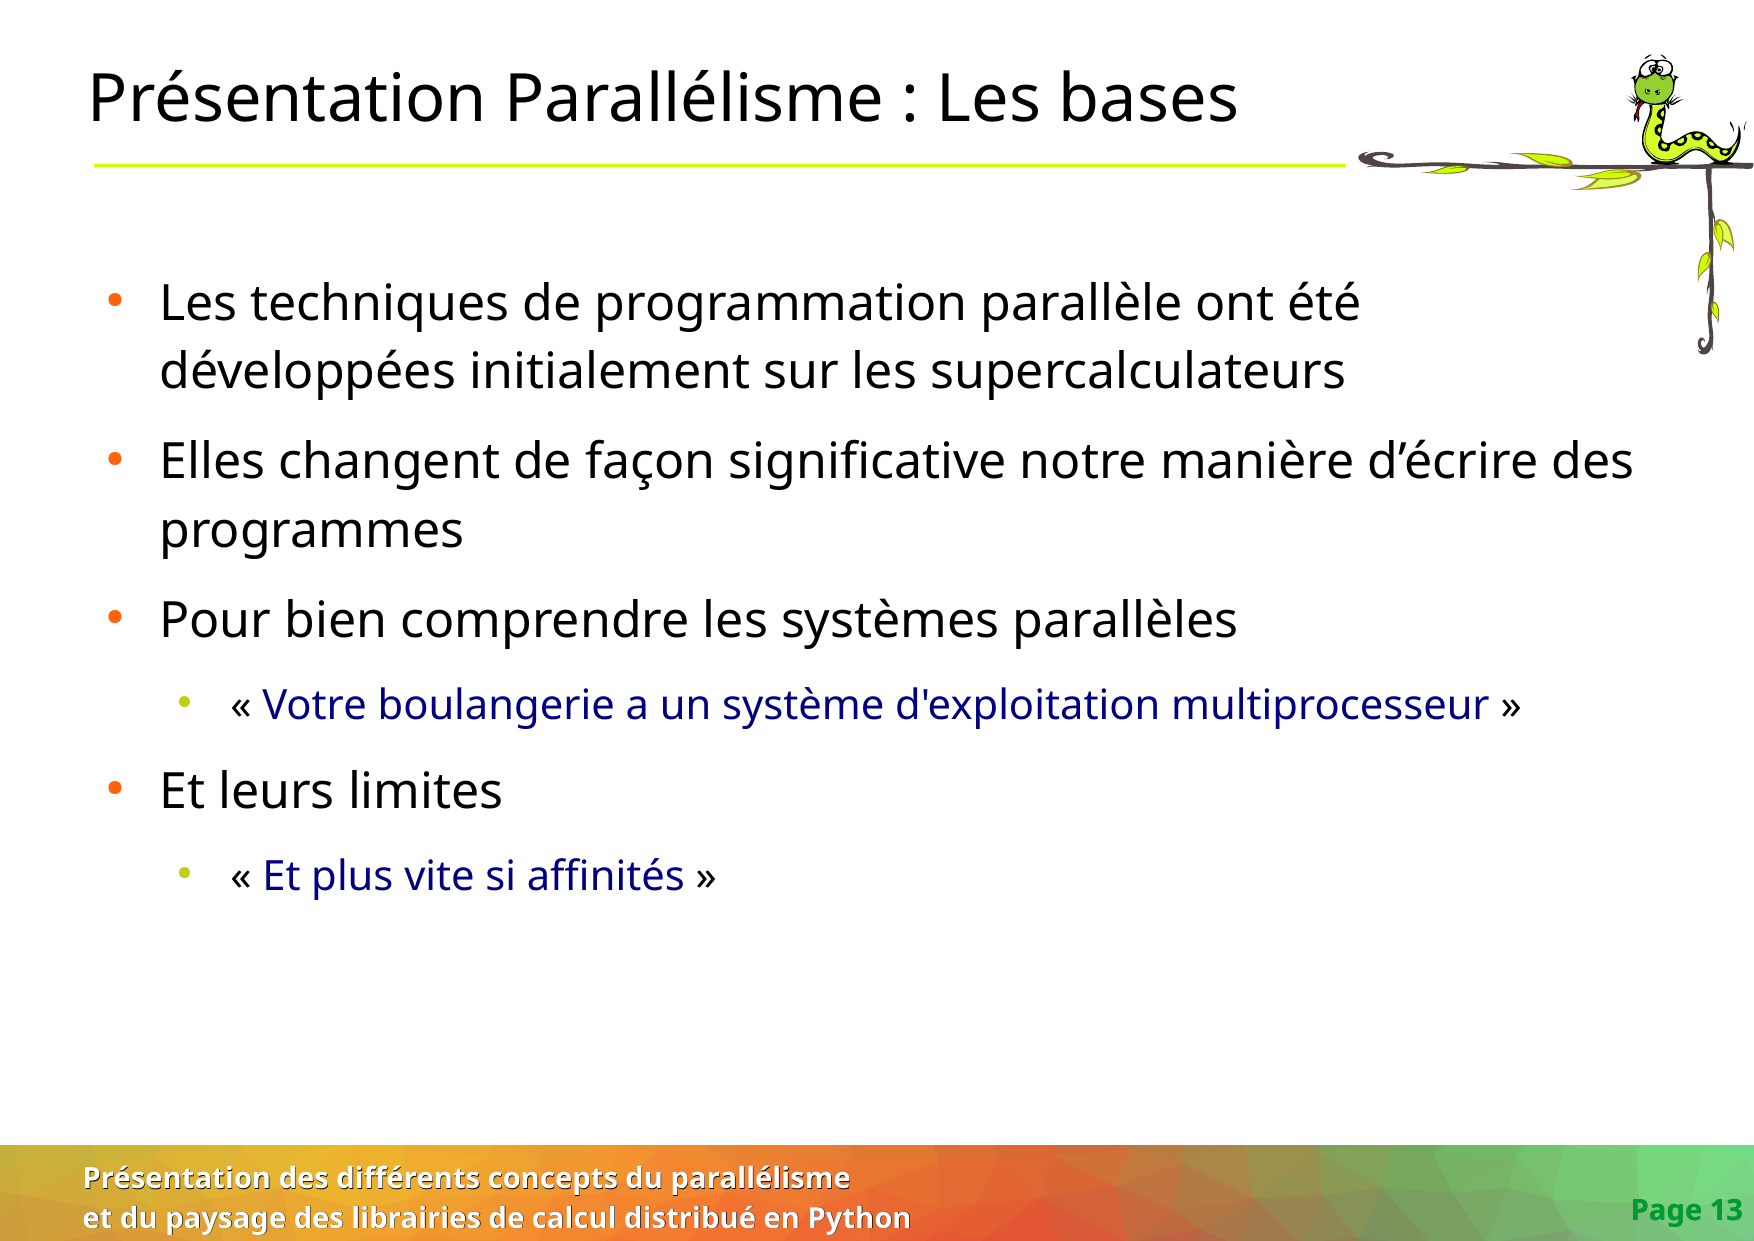

# Présentation Parallélisme : Les bases
Les techniques de programmation parallèle ont été développées initialement sur les supercalculateurs
Elles changent de façon significative notre manière d’écrire des programmes
Pour bien comprendre les systèmes parallèles
« Votre boulangerie a un système d'exploitation multiprocesseur »
Et leurs limites
« Et plus vite si affinités »
13